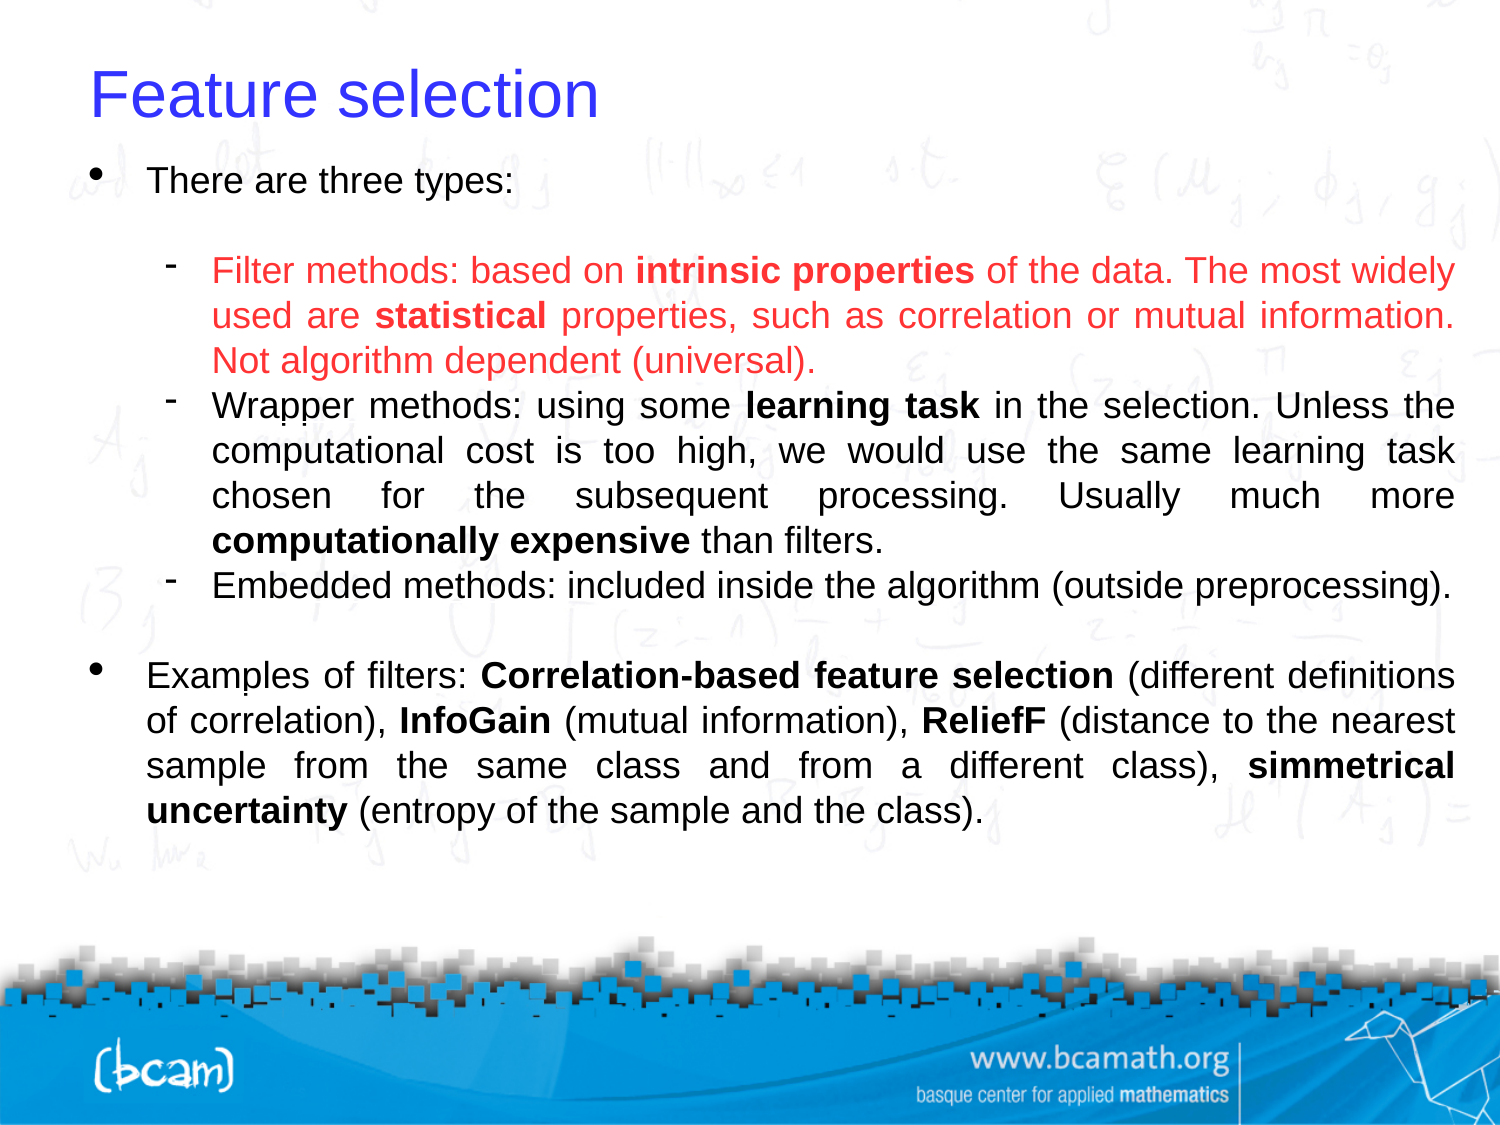

Feature selection
There are three types:
Filter methods: based on intrinsic properties of the data. The most widely used are statistical properties, such as correlation or mutual information. Not algorithm dependent (universal).
Wrapper methods: using some learning task in the selection. Unless the computational cost is too high, we would use the same learning task chosen for the subsequent processing. Usually much more computationally expensive than filters.
Embedded methods: included inside the algorithm (outside preprocessing).
Examples of filters: Correlation-based feature selection (different definitions of correlation), InfoGain (mutual information), ReliefF (distance to the nearest sample from the same class and from a different class), simmetrical uncertainty (entropy of the sample and the class).